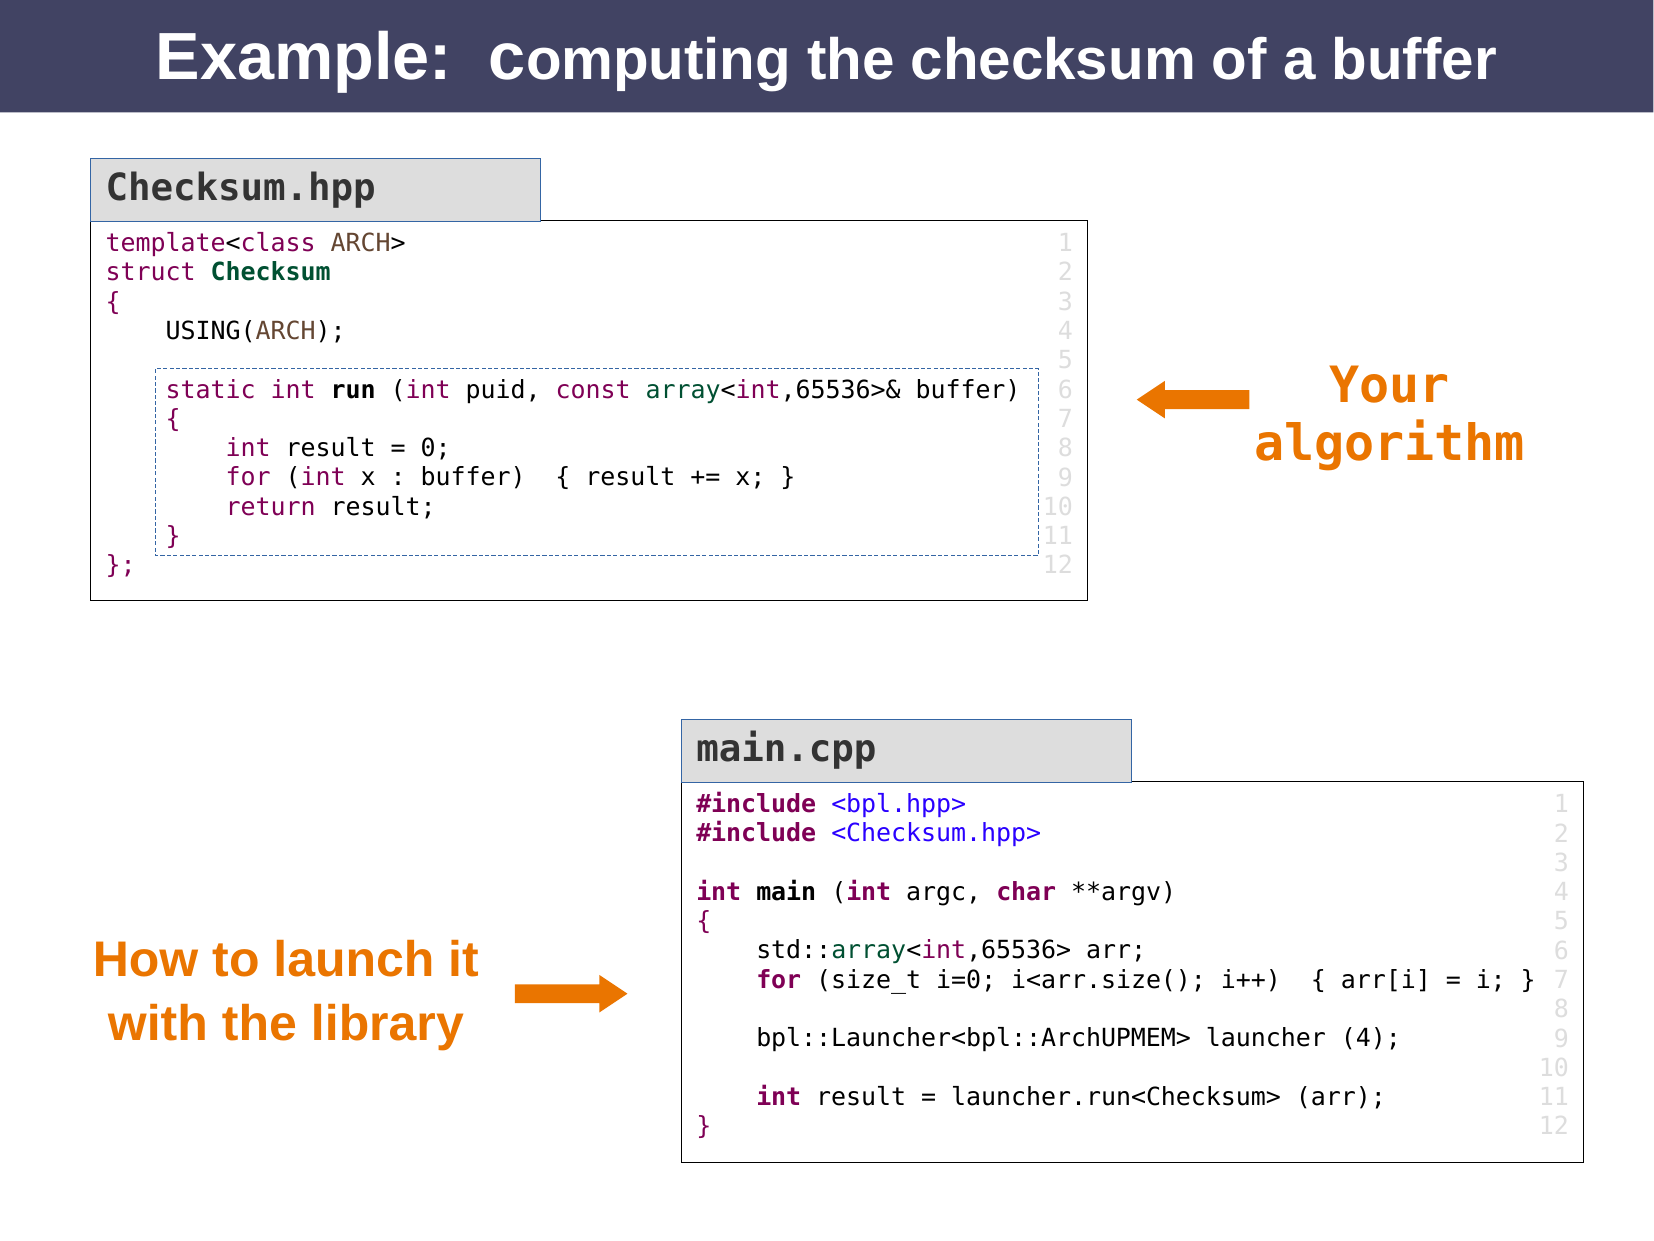

Example: computing the checksum of a buffer
Checksum.hpp
template<class ARCH>
struct Checksum
{
 USING(ARCH);
 static int run (int puid, const array<int,65536>& buffer)
 {
 int result = 0;
 for (int x : buffer) { result += x; }
 return result;
 }
};
1
2
3
4
5
6
7
8
9
10
11
12
Your algorithm
main.cpp
#include <bpl.hpp>
#include <Checksum.hpp>
int main (int argc, char **argv)
{
 std::array<int,65536> arr;
 for (size_t i=0; i<arr.size(); i++) { arr[i] = i; }
 bpl::Launcher<bpl::ArchUPMEM> launcher (4);
 int result = launcher.run<Checksum> (arr);
}
1
2
3
4
5
6
7
8
9
10
11
12
How to launch it with the library